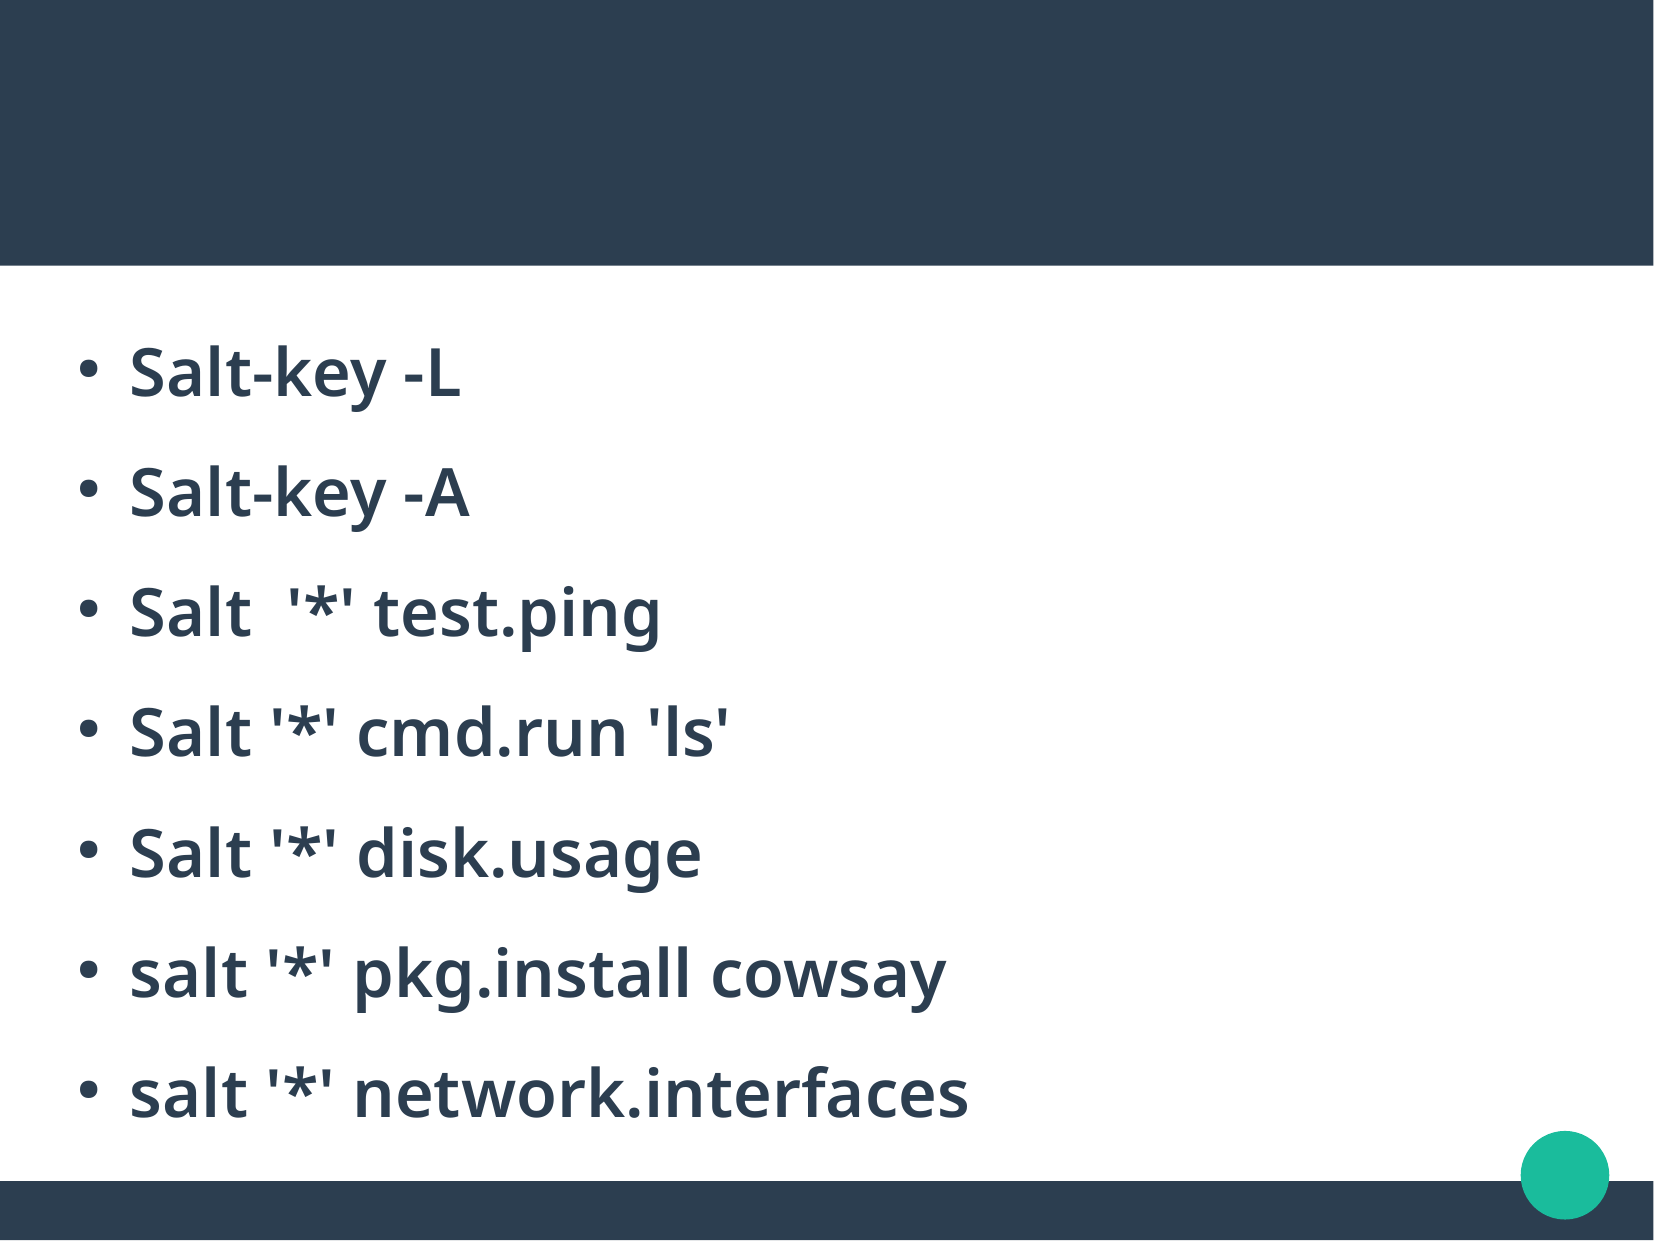

#
Salt-key -L
Salt-key -A
Salt '*' test.ping
Salt '*' cmd.run 'ls'
Salt '*' disk.usage
salt '*' pkg.install cowsay
salt '*' network.interfaces